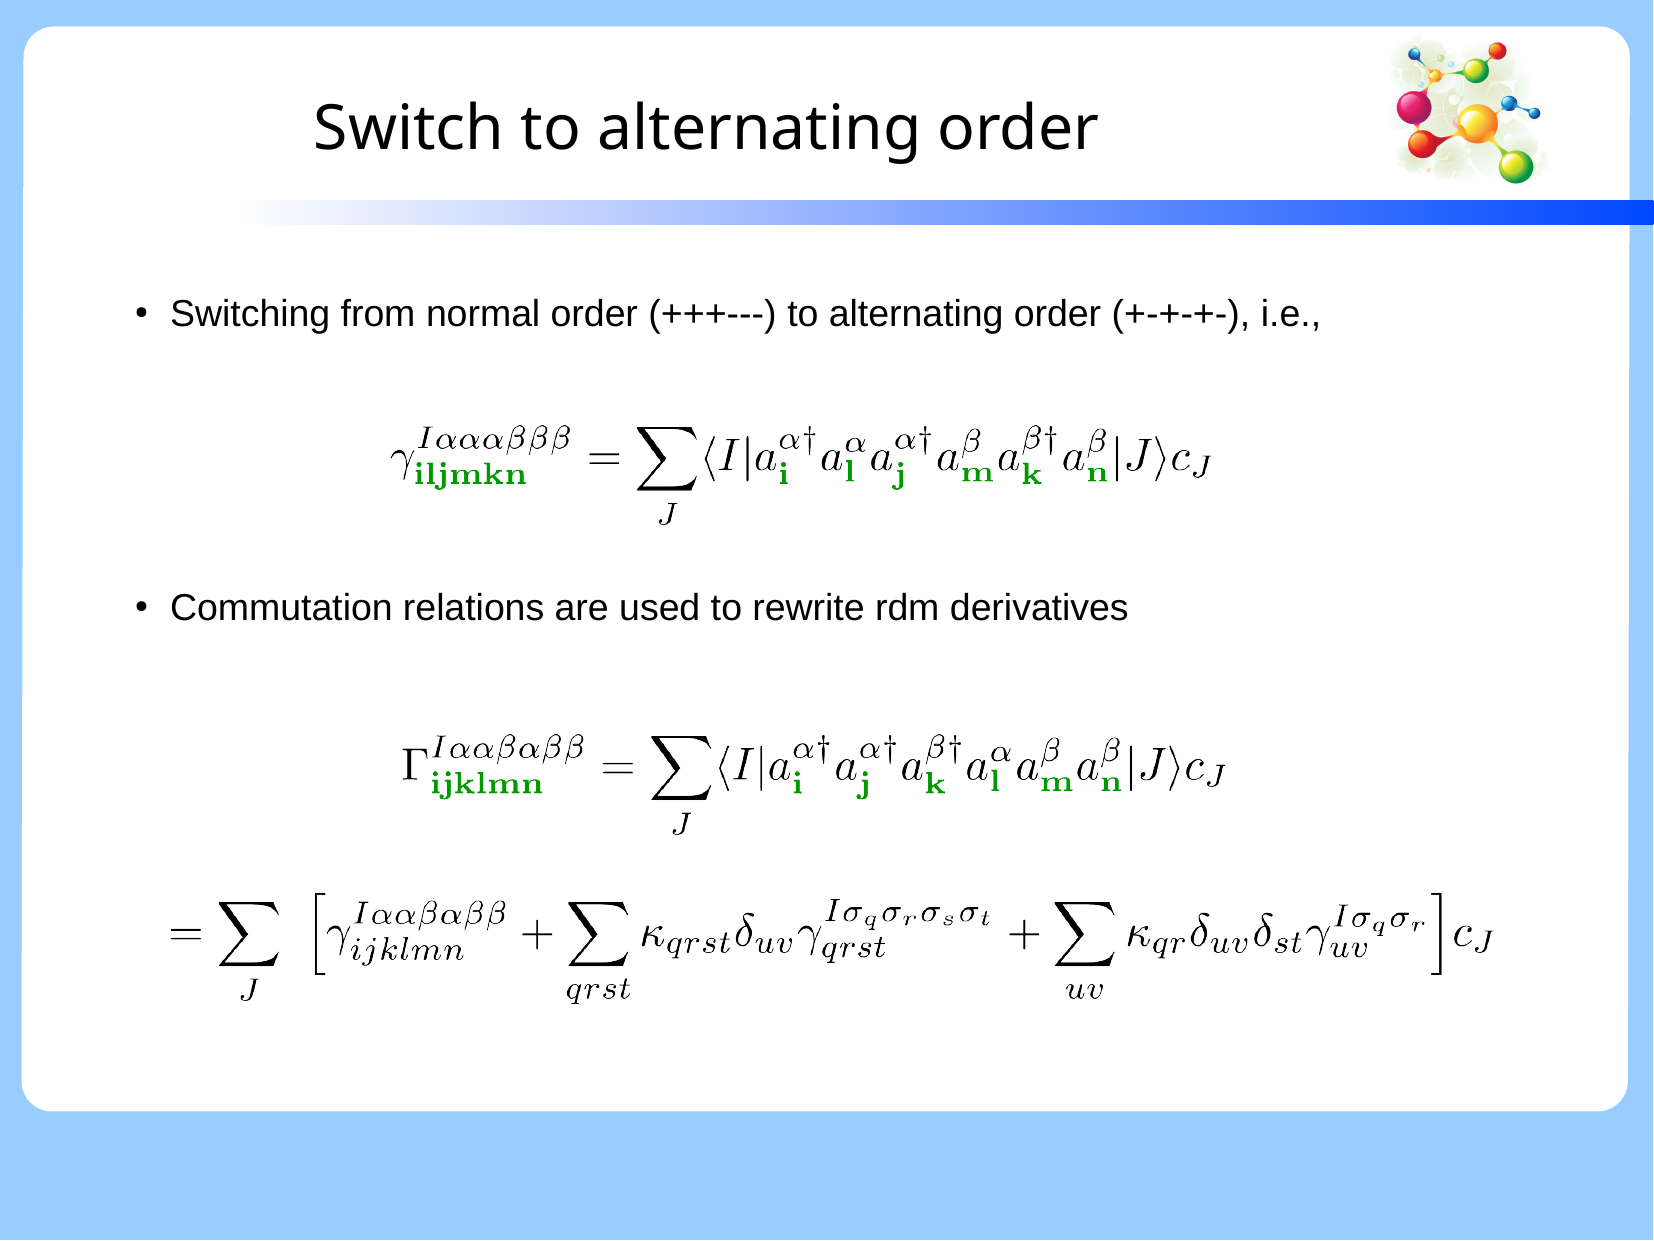

# Switch to alternating order
Switching from normal order (+++---) to alternating order (+-+-+-), i.e.,
Commutation relations are used to rewrite rdm derivatives